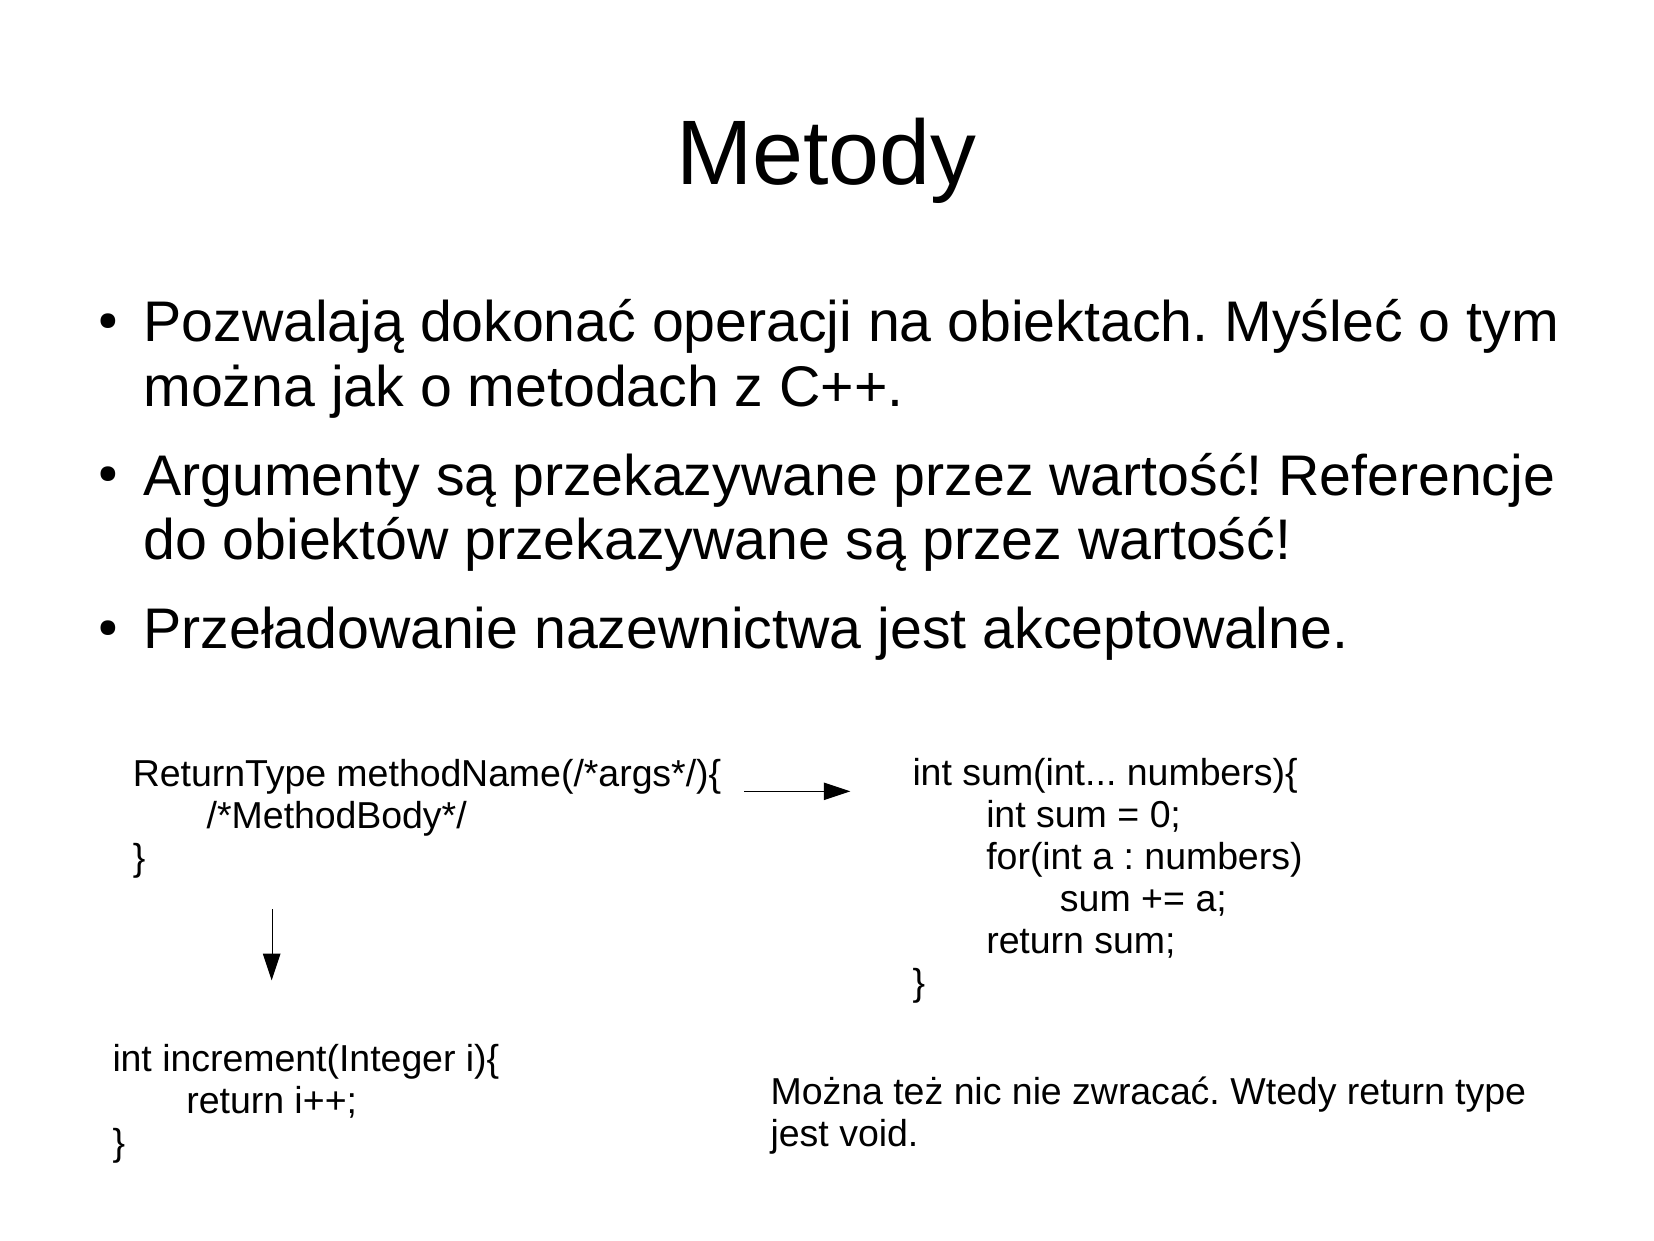

# Metody
Pozwalają dokonać operacji na obiektach. Myśleć o tym można jak o metodach z C++.
Argumenty są przekazywane przez wartość! Referencje do obiektów przekazywane są przez wartość!
Przeładowanie nazewnictwa jest akceptowalne.
int sum(int... numbers){
	int sum = 0;
	for(int a : numbers)
		sum += a;
	return sum;
}
ReturnType methodName(/*args*/){
	/*MethodBody*/
}
int increment(Integer i){
	return i++;
}
Można też nic nie zwracać. Wtedy return type
jest void.